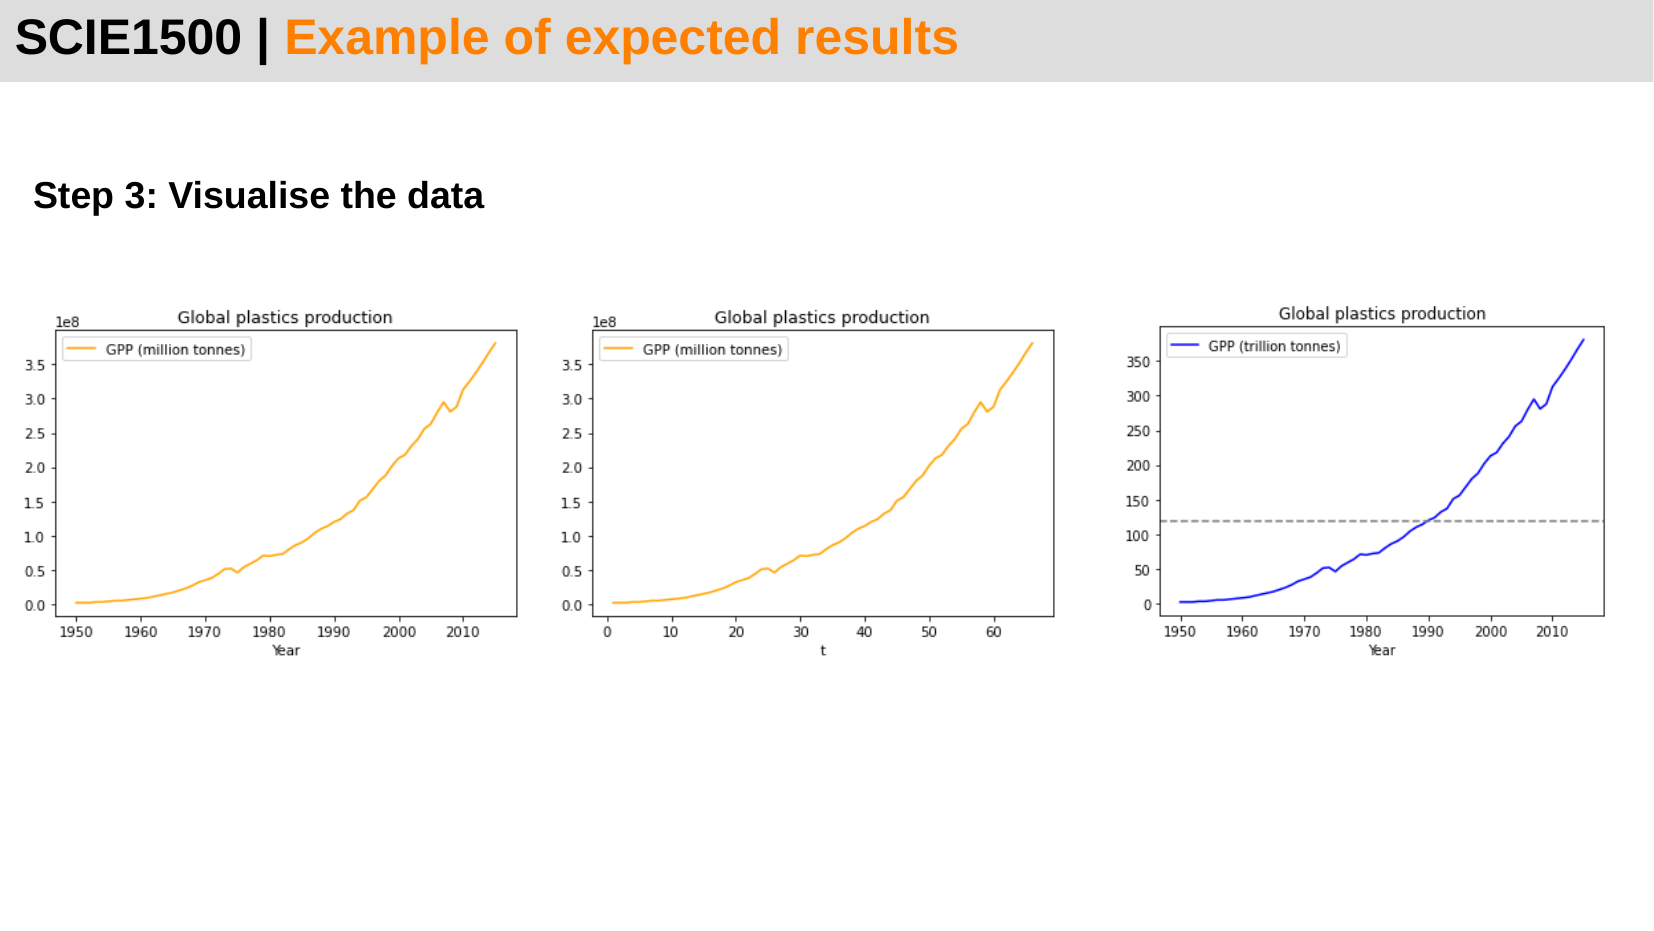

SCIE1500 | Example of expected results
Step 3: Visualise the data